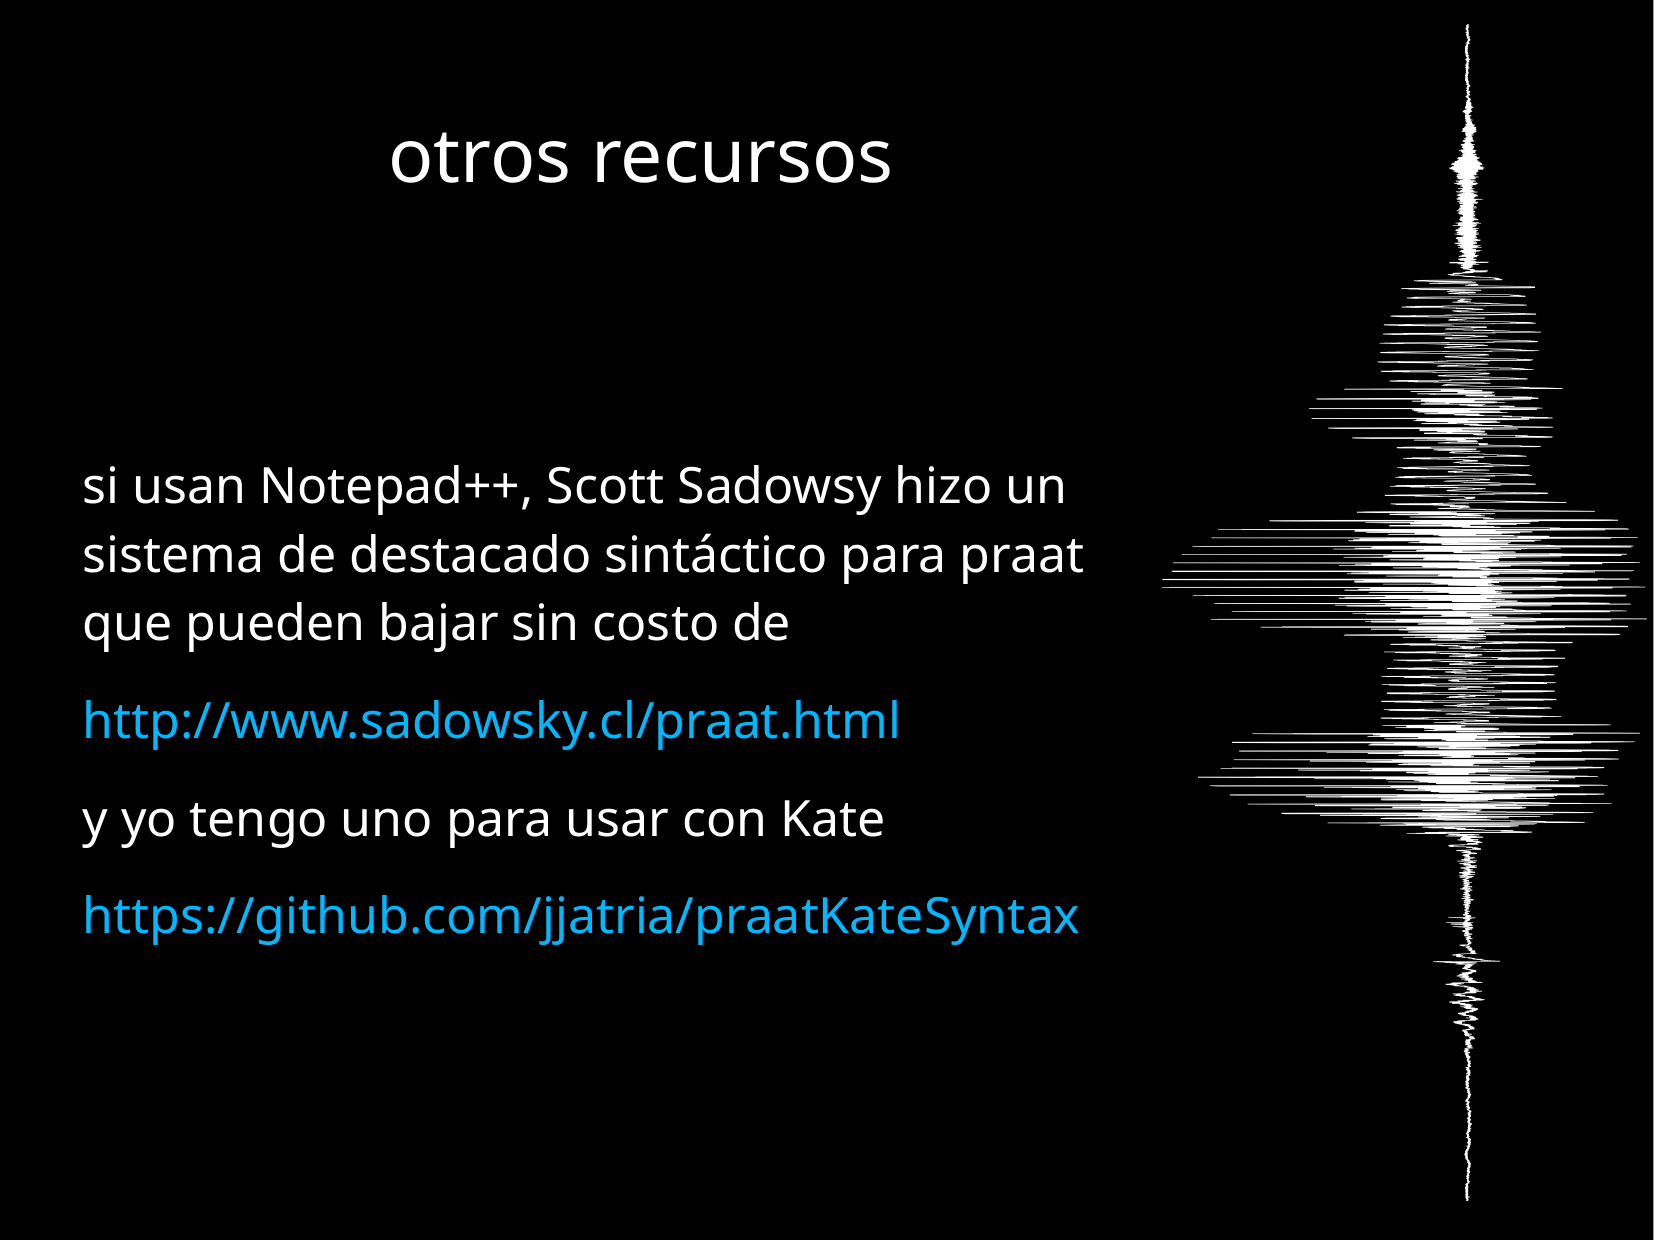

# otros recursos
si usan Notepad++, Scott Sadowsy hizo un sistema de destacado sintáctico para praat que pueden bajar sin costo de
http://www.sadowsky.cl/praat.html
y yo tengo uno para usar con Kate
https://github.com/jjatria/praatKateSyntax